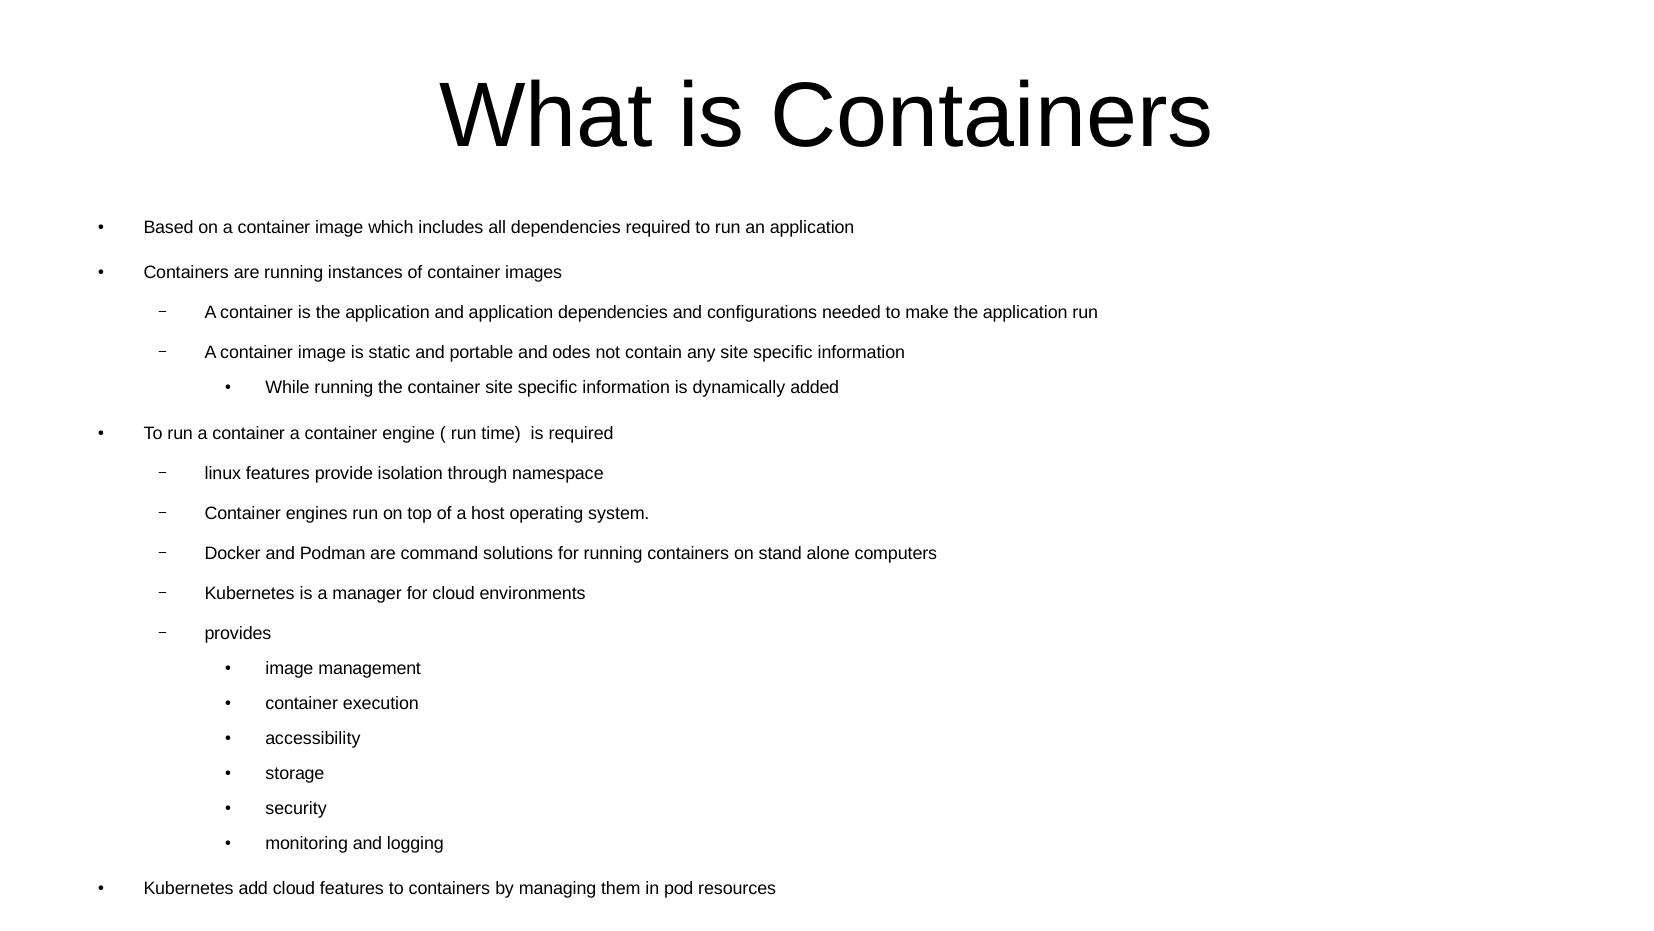

# What is Containers
Based on a container image which includes all dependencies required to run an application
Containers are running instances of container images
A container is the application and application dependencies and configurations needed to make the application run
A container image is static and portable and odes not contain any site specific information
While running the container site specific information is dynamically added
To run a container a container engine ( run time) is required
linux features provide isolation through namespace
Container engines run on top of a host operating system.
Docker and Podman are command solutions for running containers on stand alone computers
Kubernetes is a manager for cloud environments
provides
image management
container execution
accessibility
storage
security
monitoring and logging
Kubernetes add cloud features to containers by managing them in pod resources